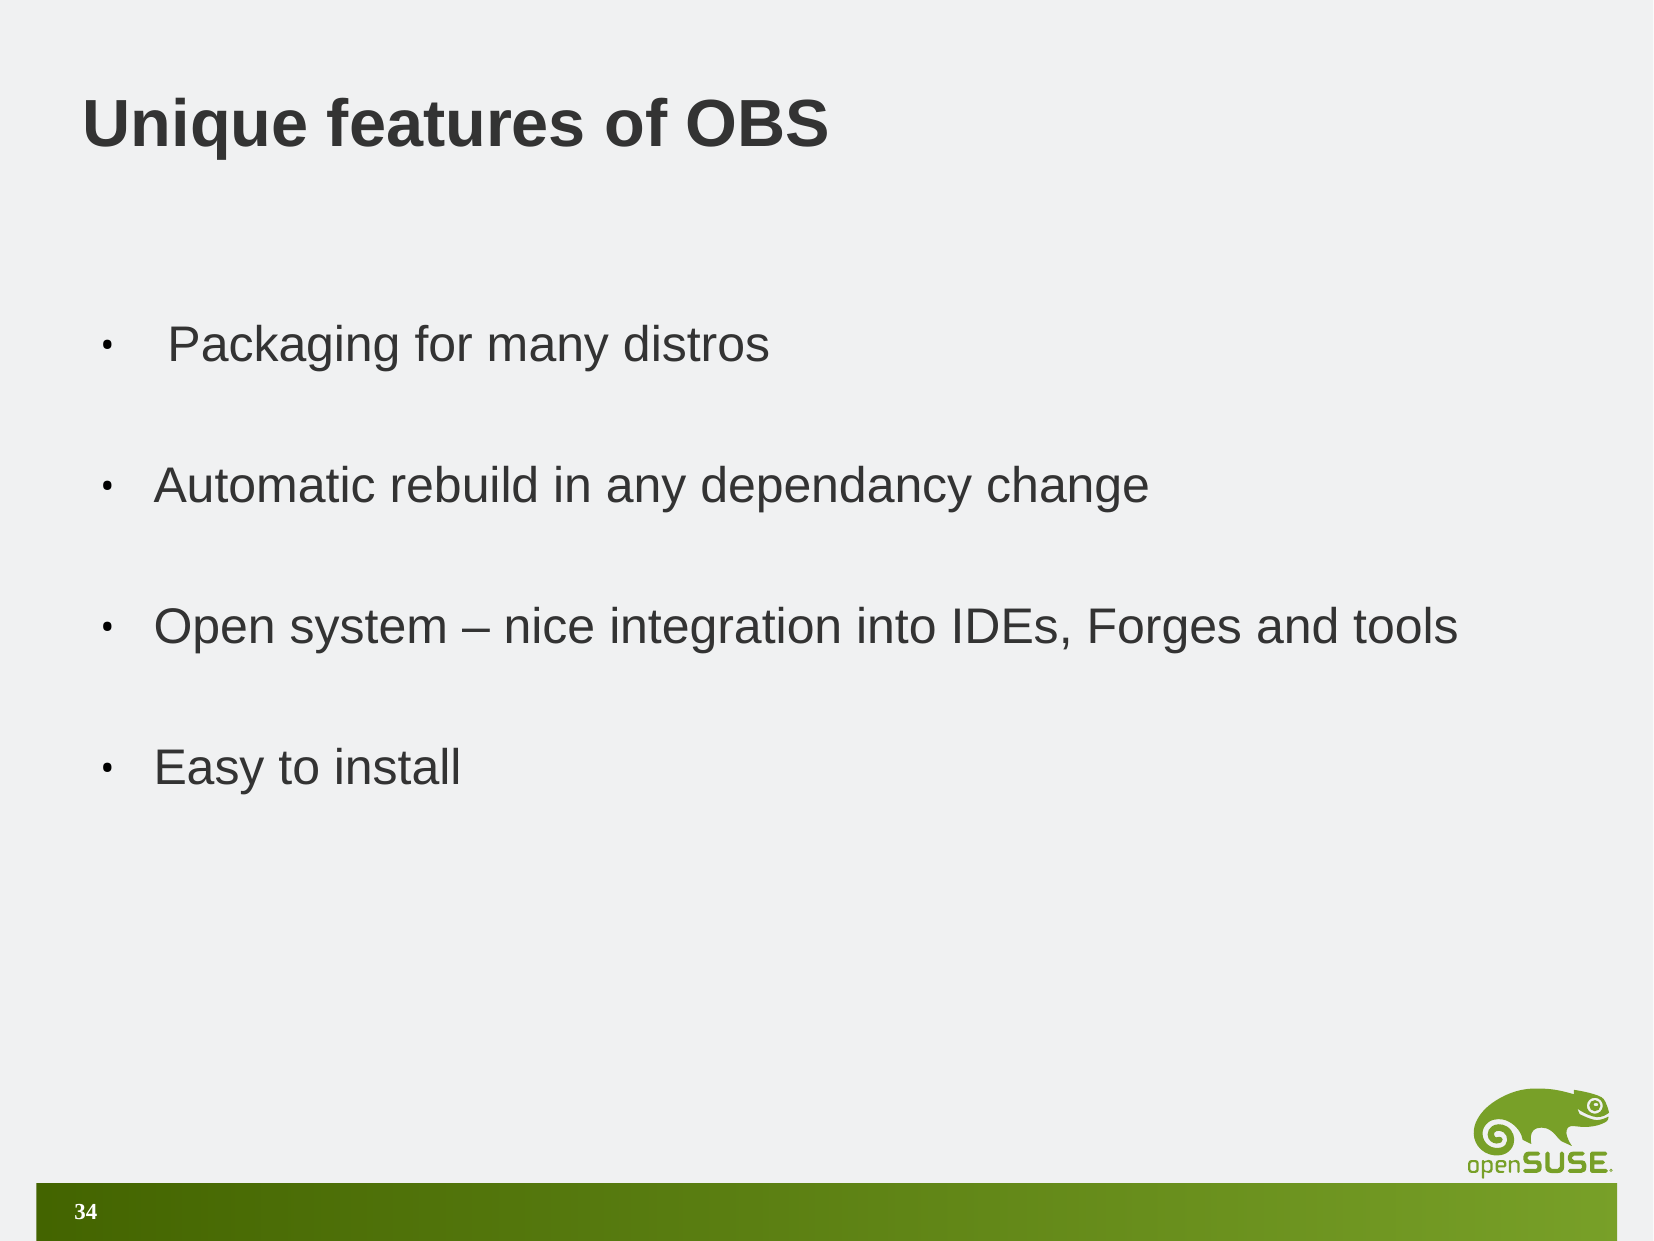

# Unique features of OBS
 Packaging for many distros
Automatic rebuild in any dependancy change
Open system – nice integration into IDEs, Forges and tools
Easy to install
34